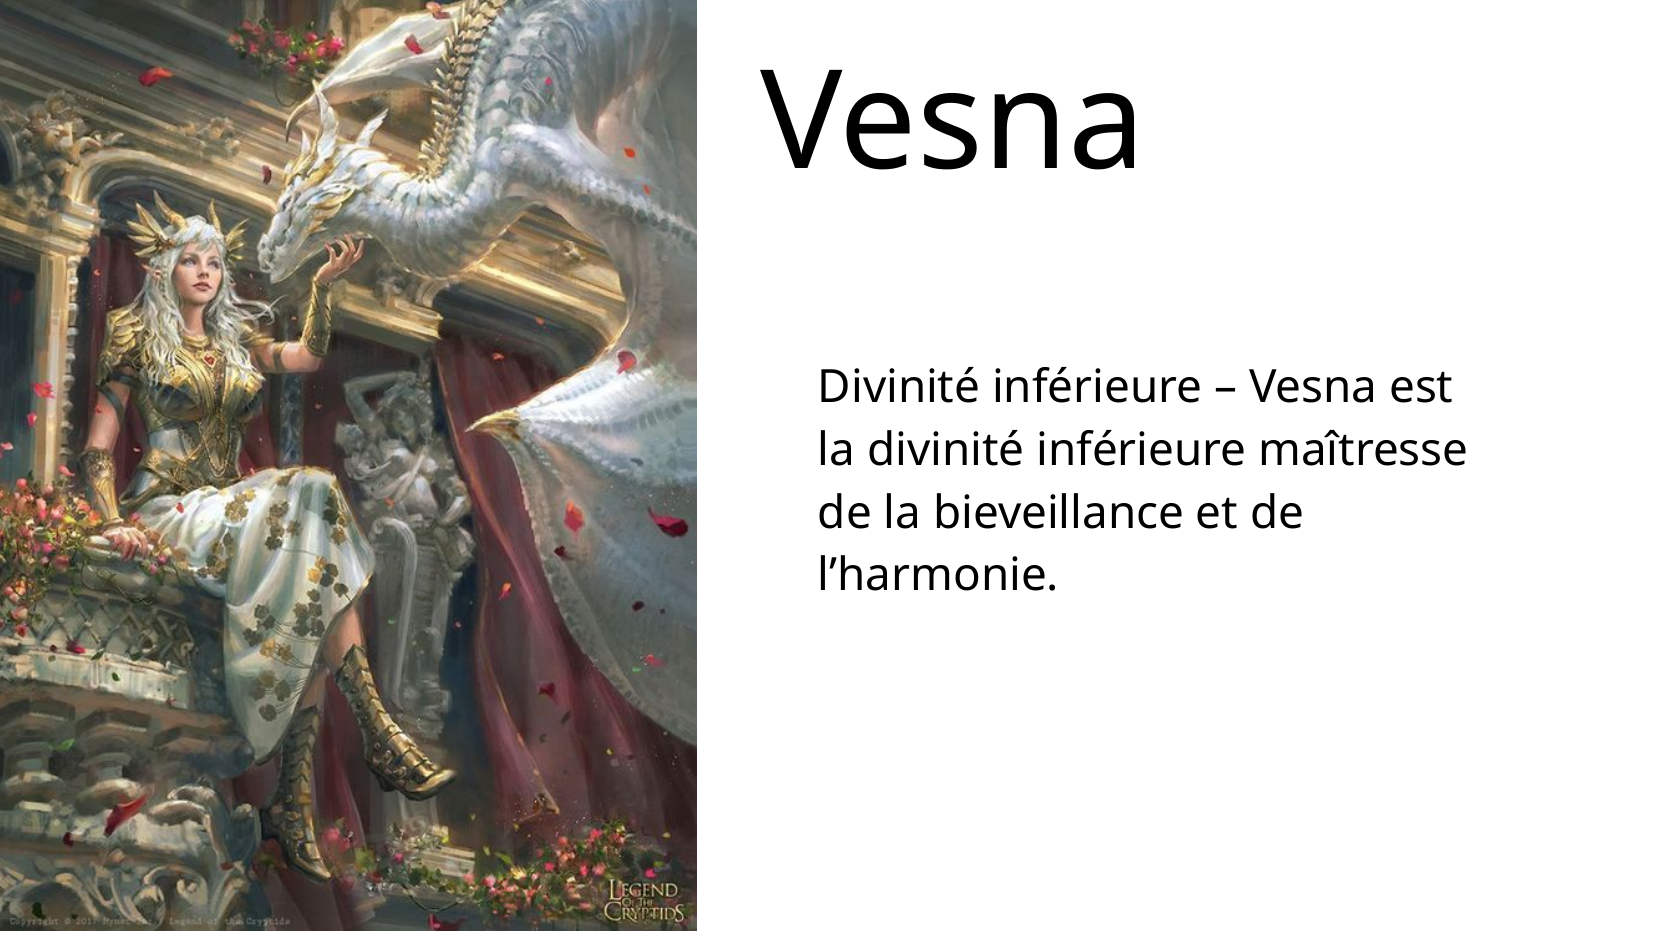

# Vesna
Divinité inférieure – Vesna est la divinité inférieure maîtresse de la bieveillance et de l’harmonie.